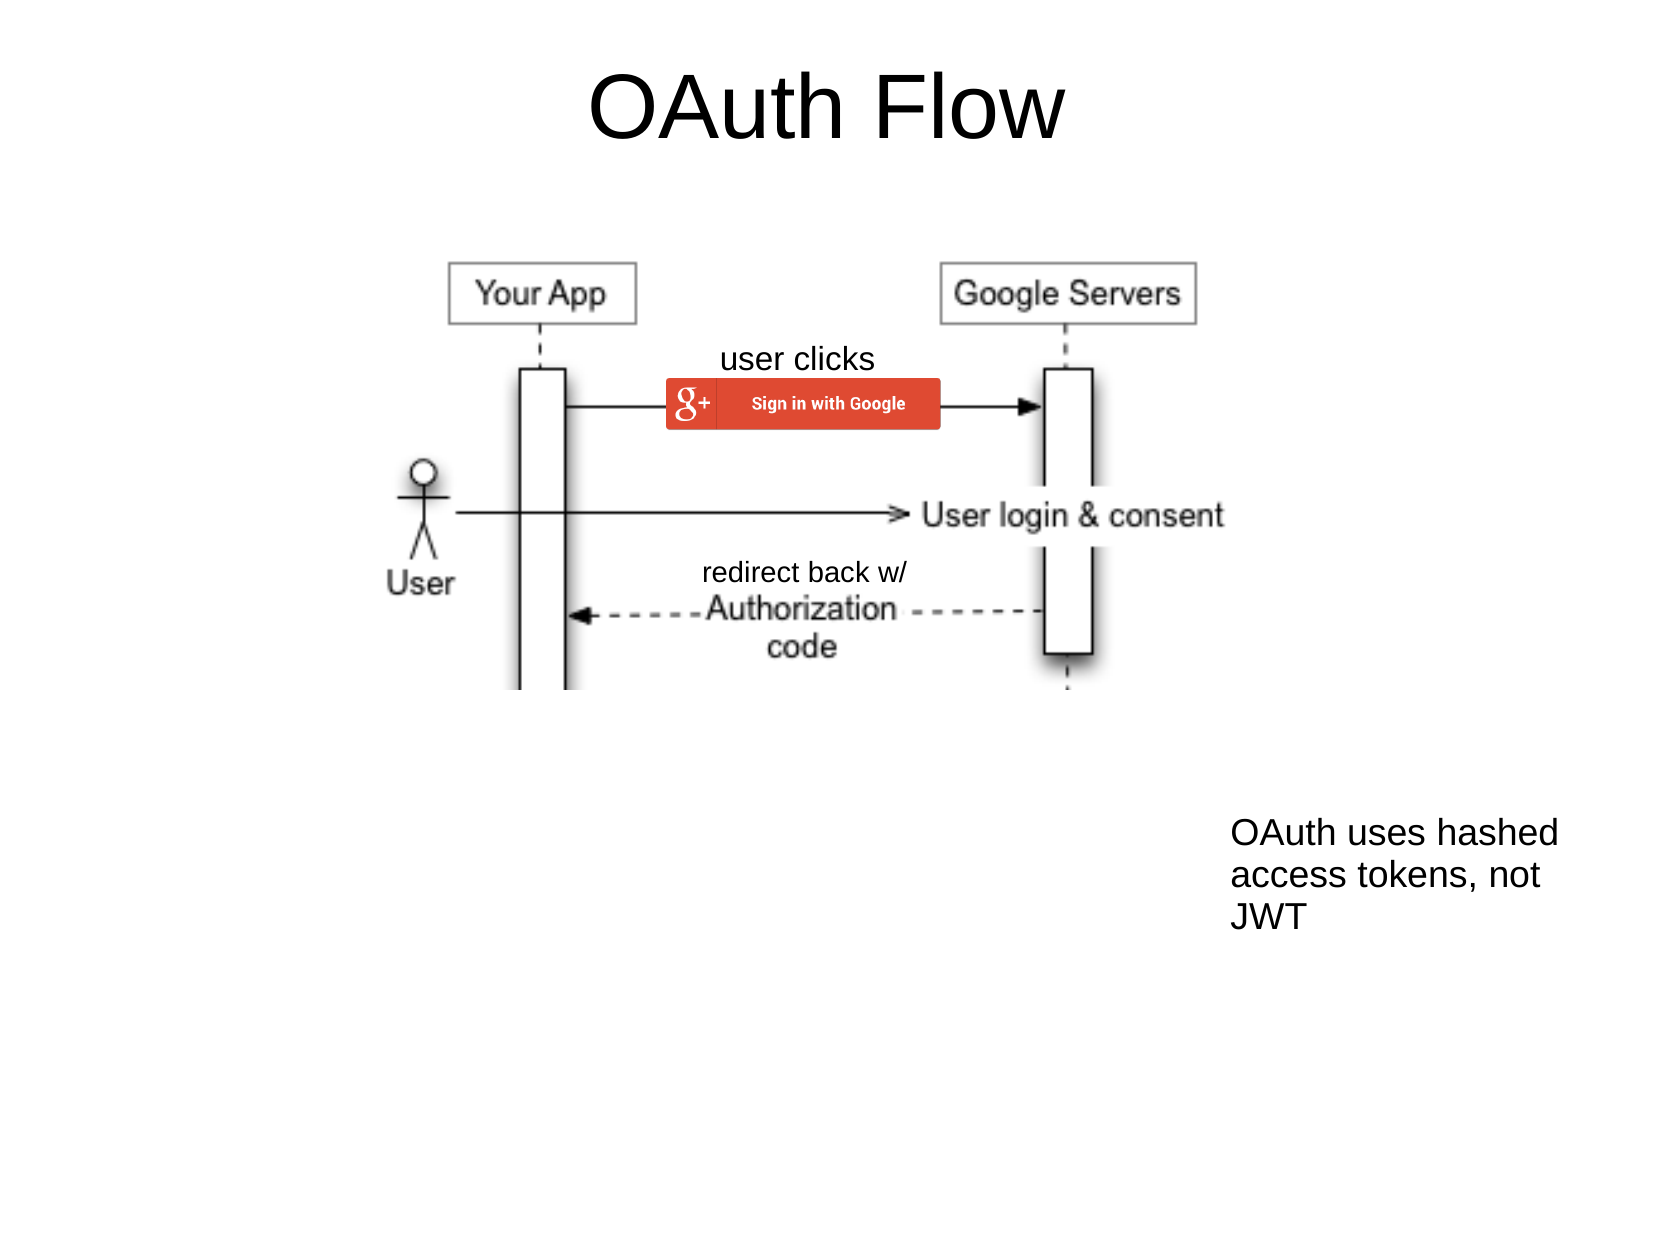

# OAuth Flow
user clicks
redirect back w/
OAuth uses hashed access tokens, not JWT
+ user data